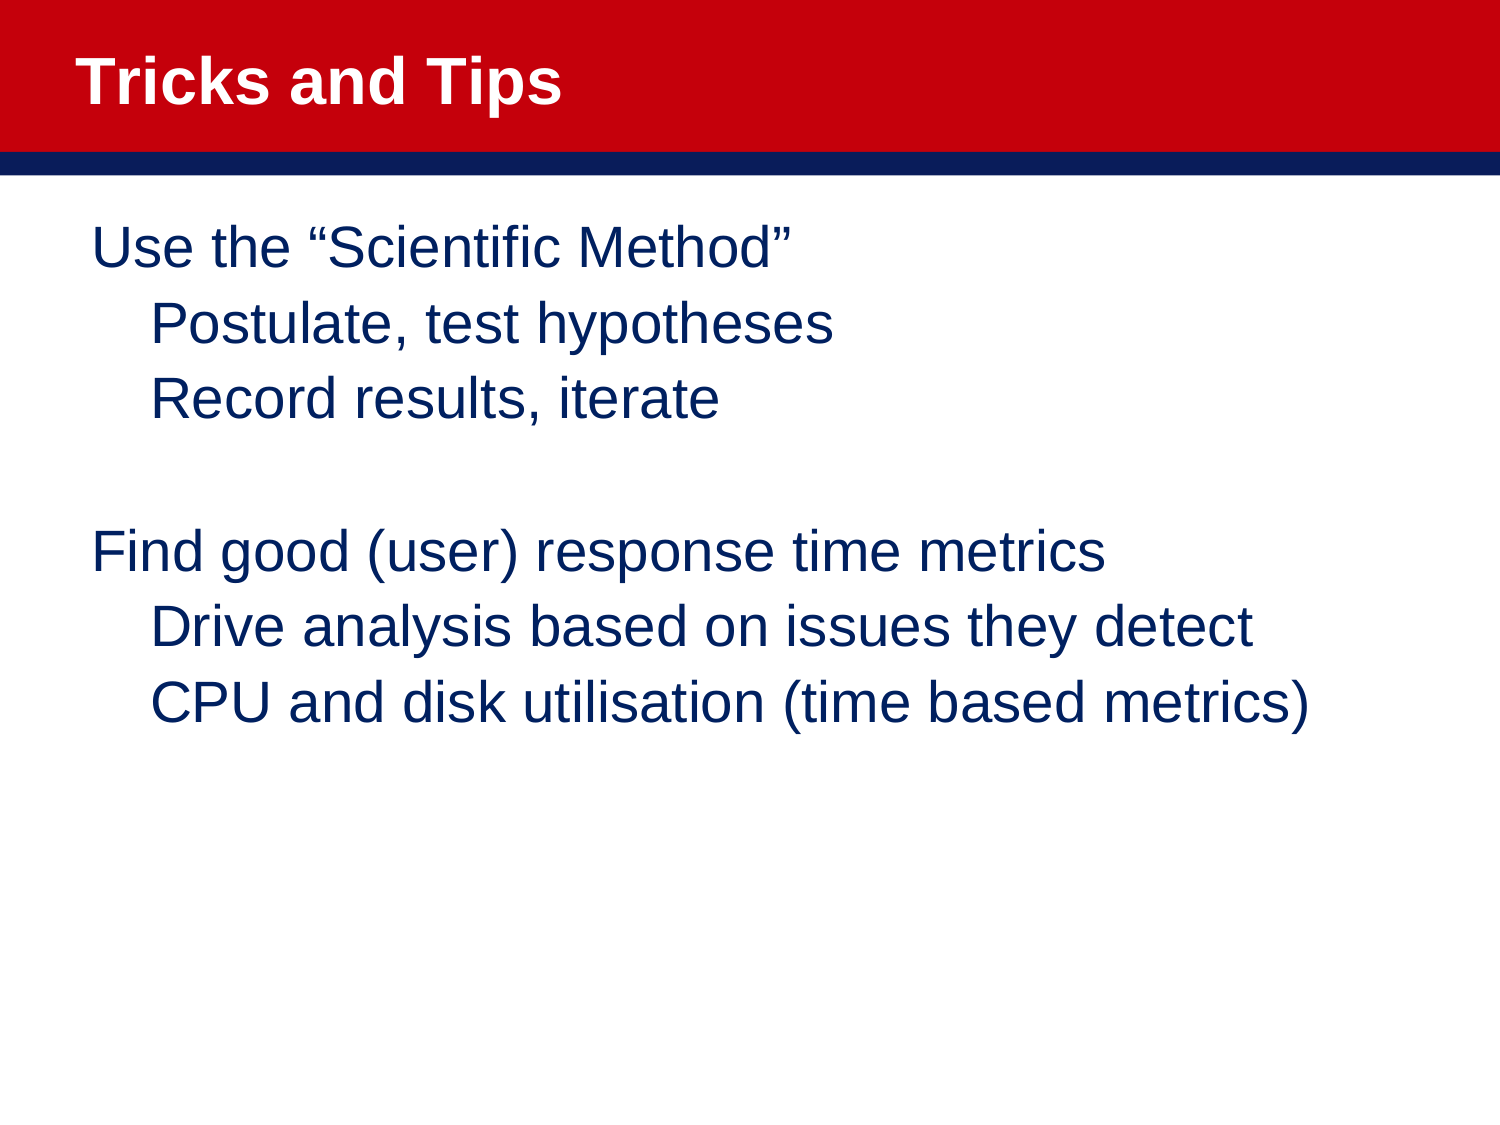

# Tricks and Tips
 Use the “Scientific Method”
Postulate, test hypotheses
Record results, iterate
 Find good (user) response time metrics
Drive analysis based on issues they detect
CPU and disk utilisation (time based metrics)‏